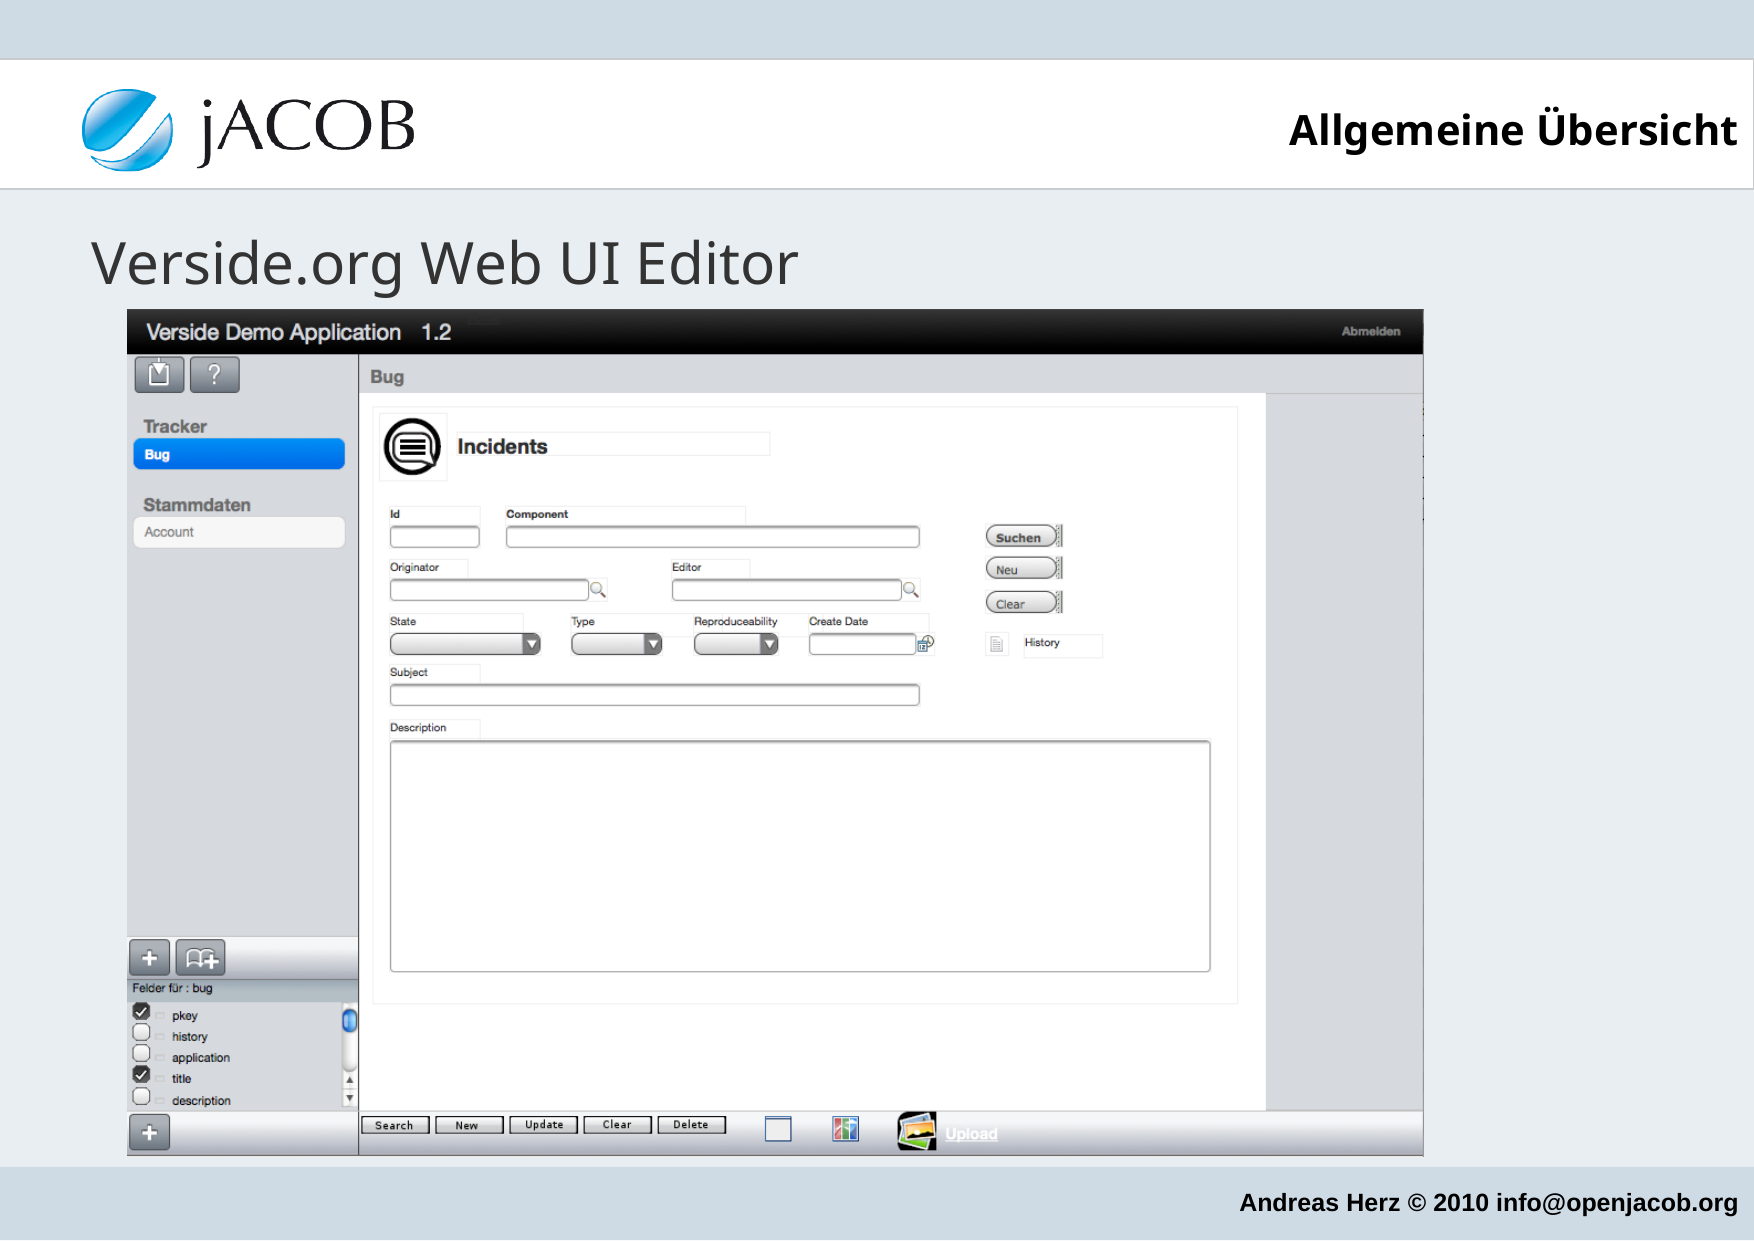

# Allgemeine Übersicht
Verside.org Web UI Editor
Andreas Herz © 2010 info@openjacob.org